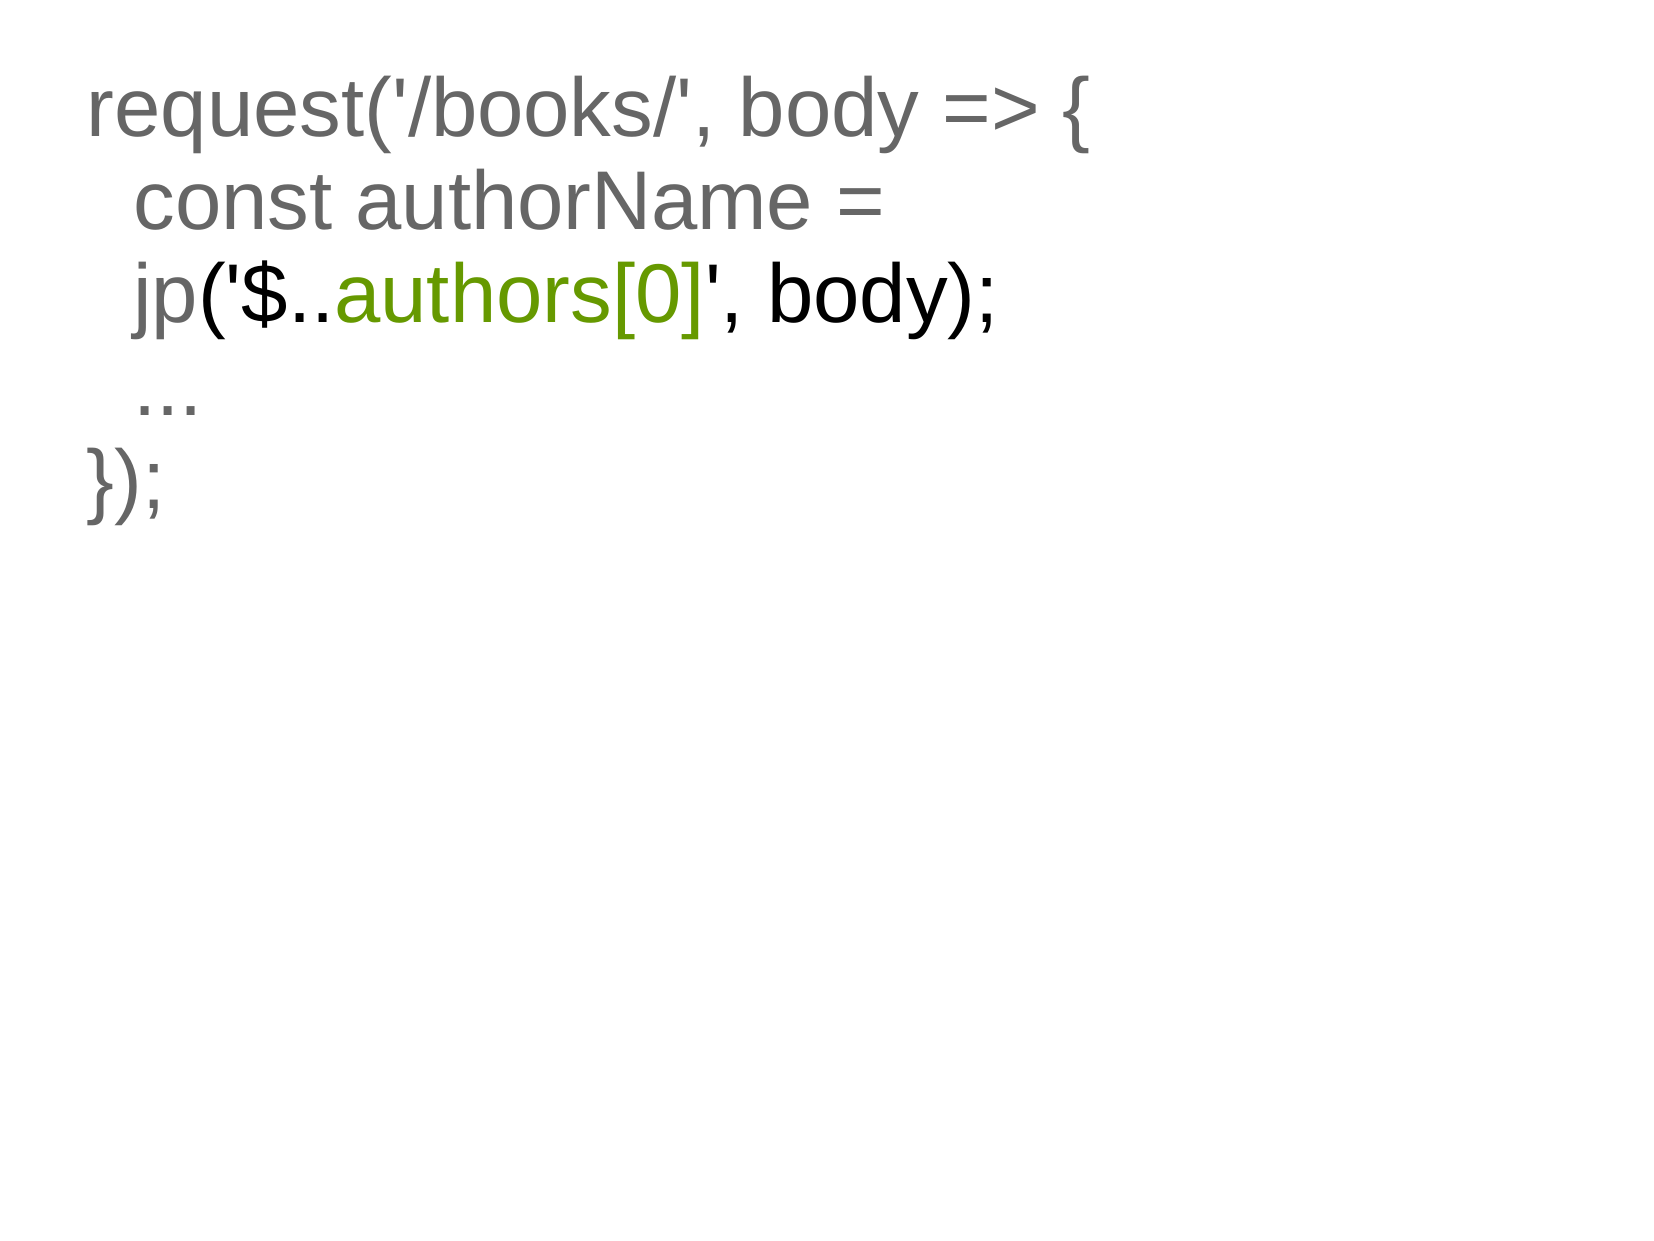

# request('/books/', body => {
 const authorName =
 jp('$..authors[0]', body);
 ...
});